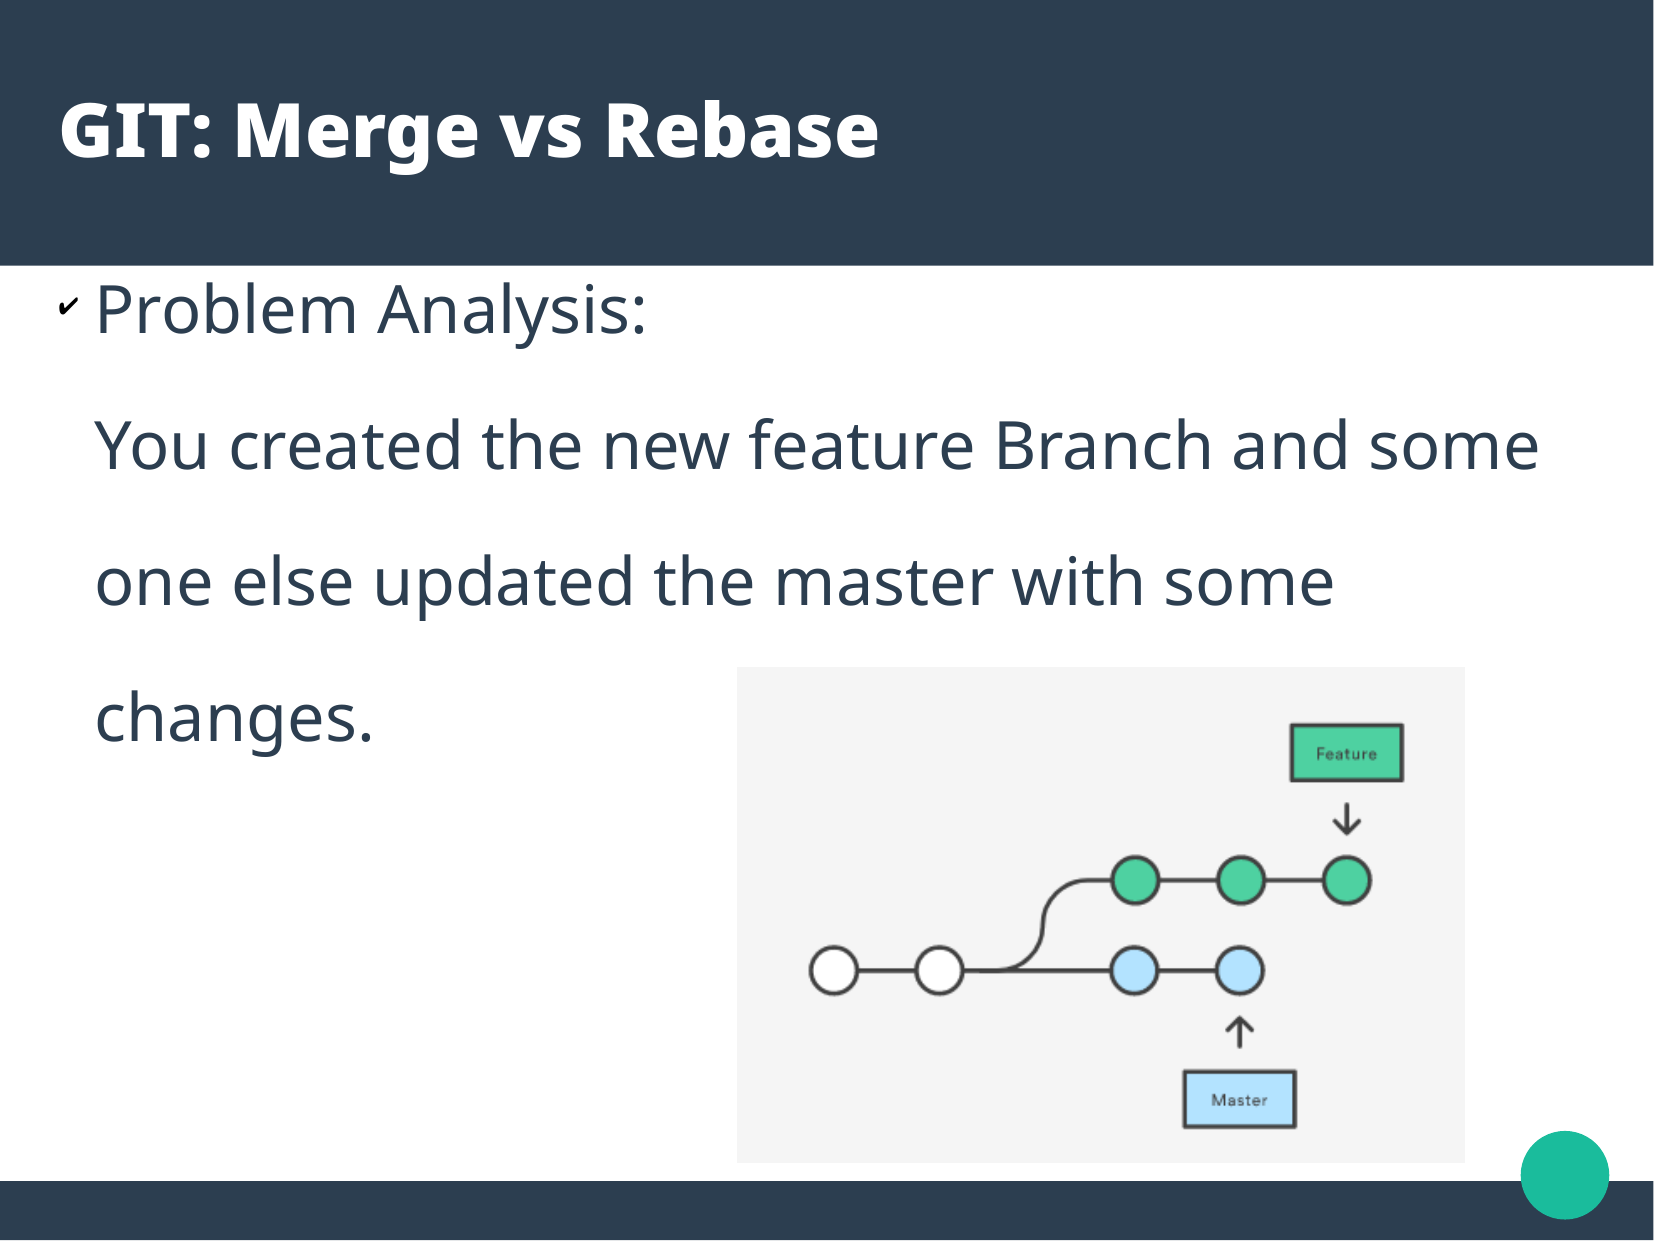

# GIT: Merge vs Rebase
Problem Analysis:
You created the new feature Branch and some one else updated the master with some changes.